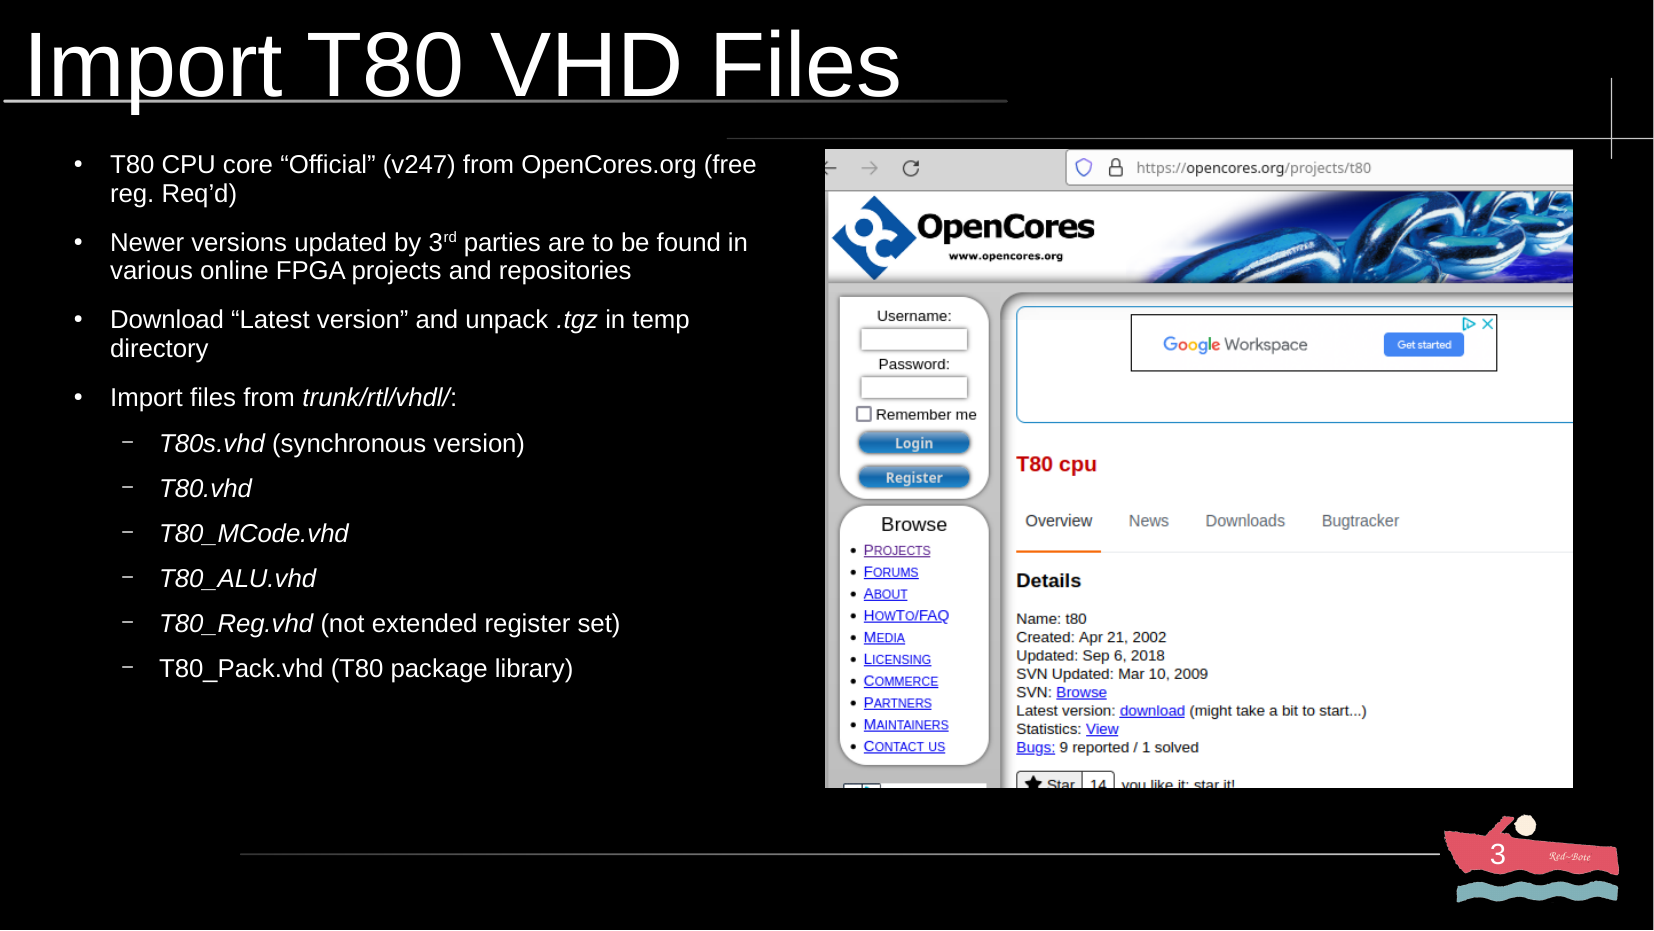

# Import T80 VHD Files
T80 CPU core “Official” (v247) from OpenCores.org (free reg. Req’d)
Newer versions updated by 3rd parties are to be found in various online FPGA projects and repositories
Download “Latest version” and unpack .tgz in temp directory
Import files from trunk/rtl/vhdl/:
T80s.vhd (synchronous version)
T80.vhd
T80_MCode.vhd
T80_ALU.vhd
T80_Reg.vhd (not extended register set)
T80_Pack.vhd (T80 package library)
3